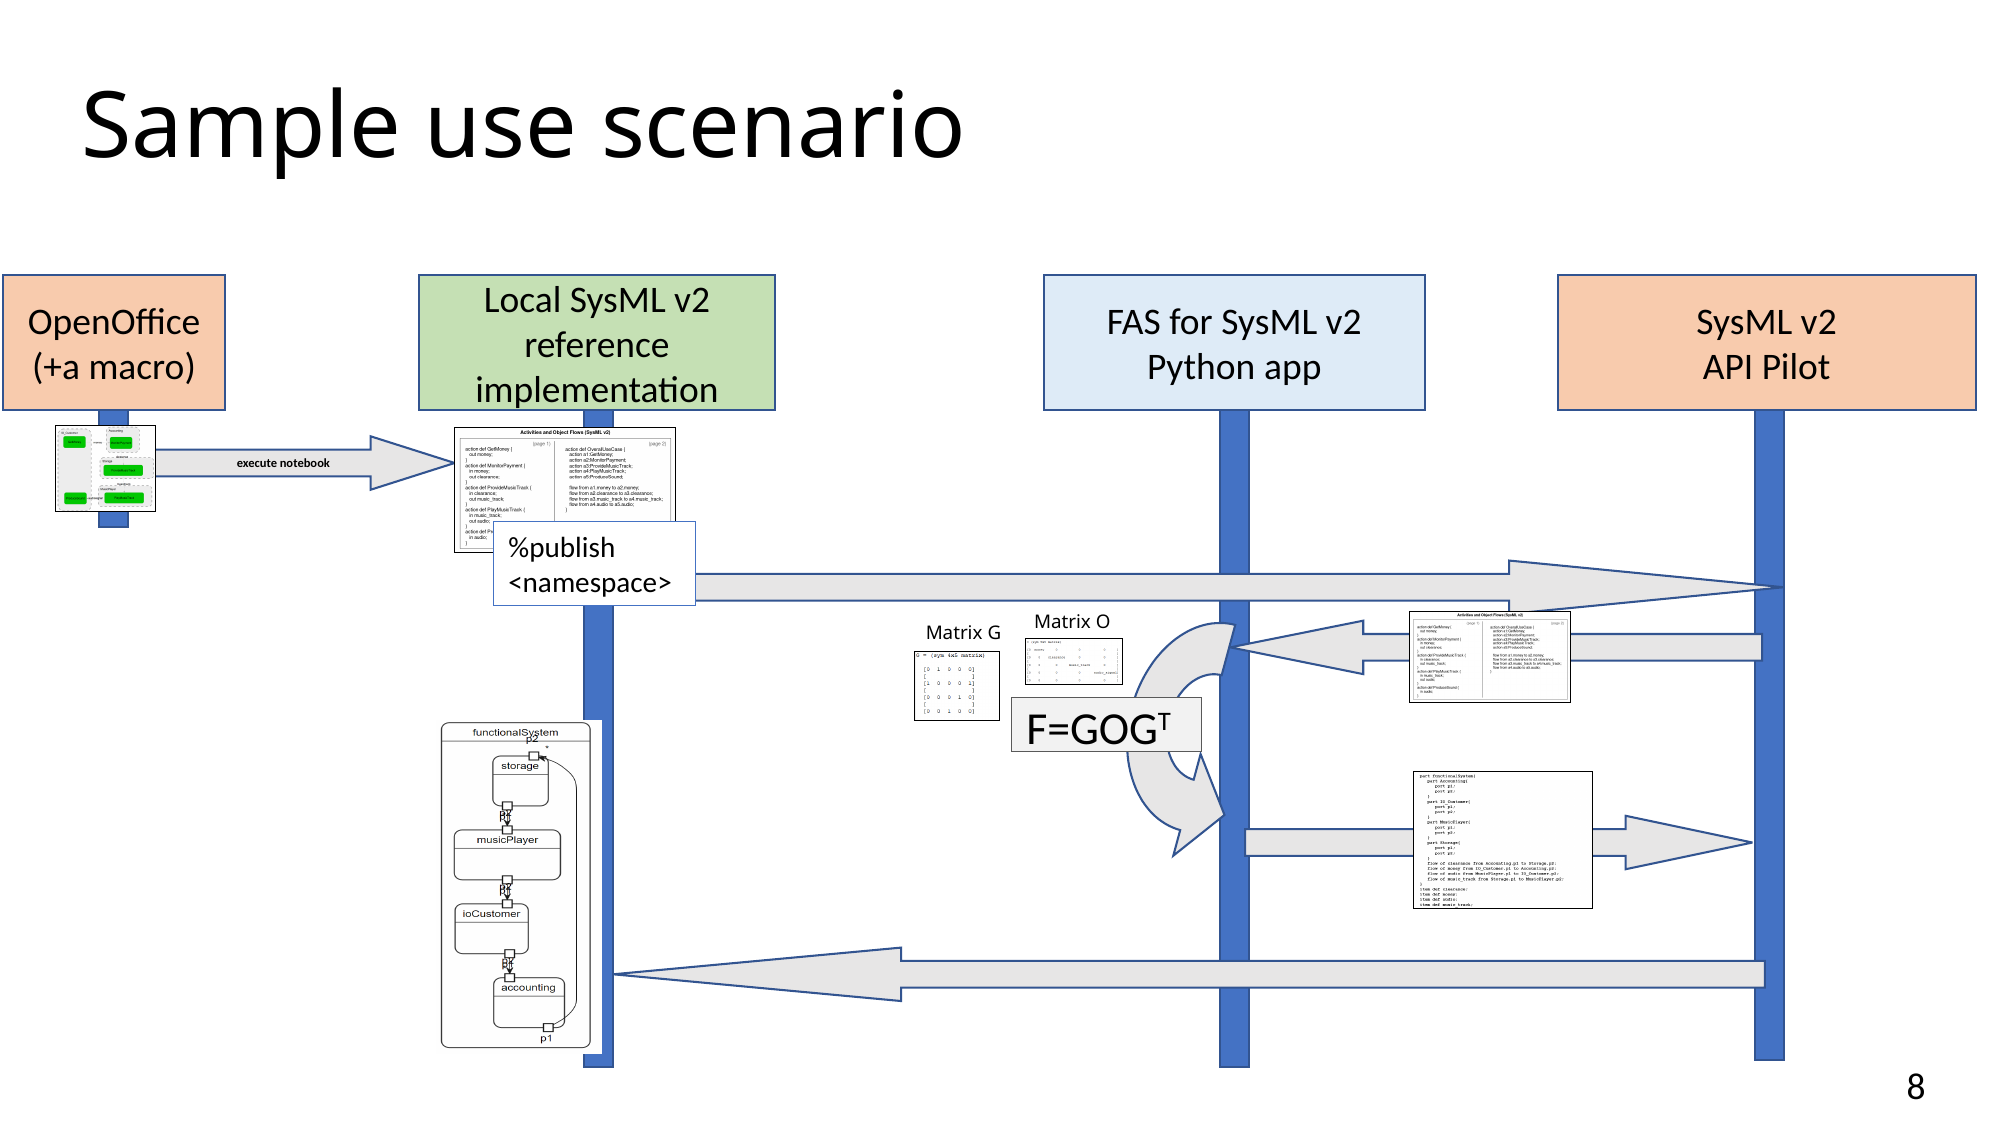

# Sample use scenario
OpenOffice
(+a macro)
Local SysML v2 reference implementation
FAS for SysML v2
Python app
SysML v2
API Pilot
 execute notebook
%publish <namespace>
Matrix O
Matrix G
F=GOGT